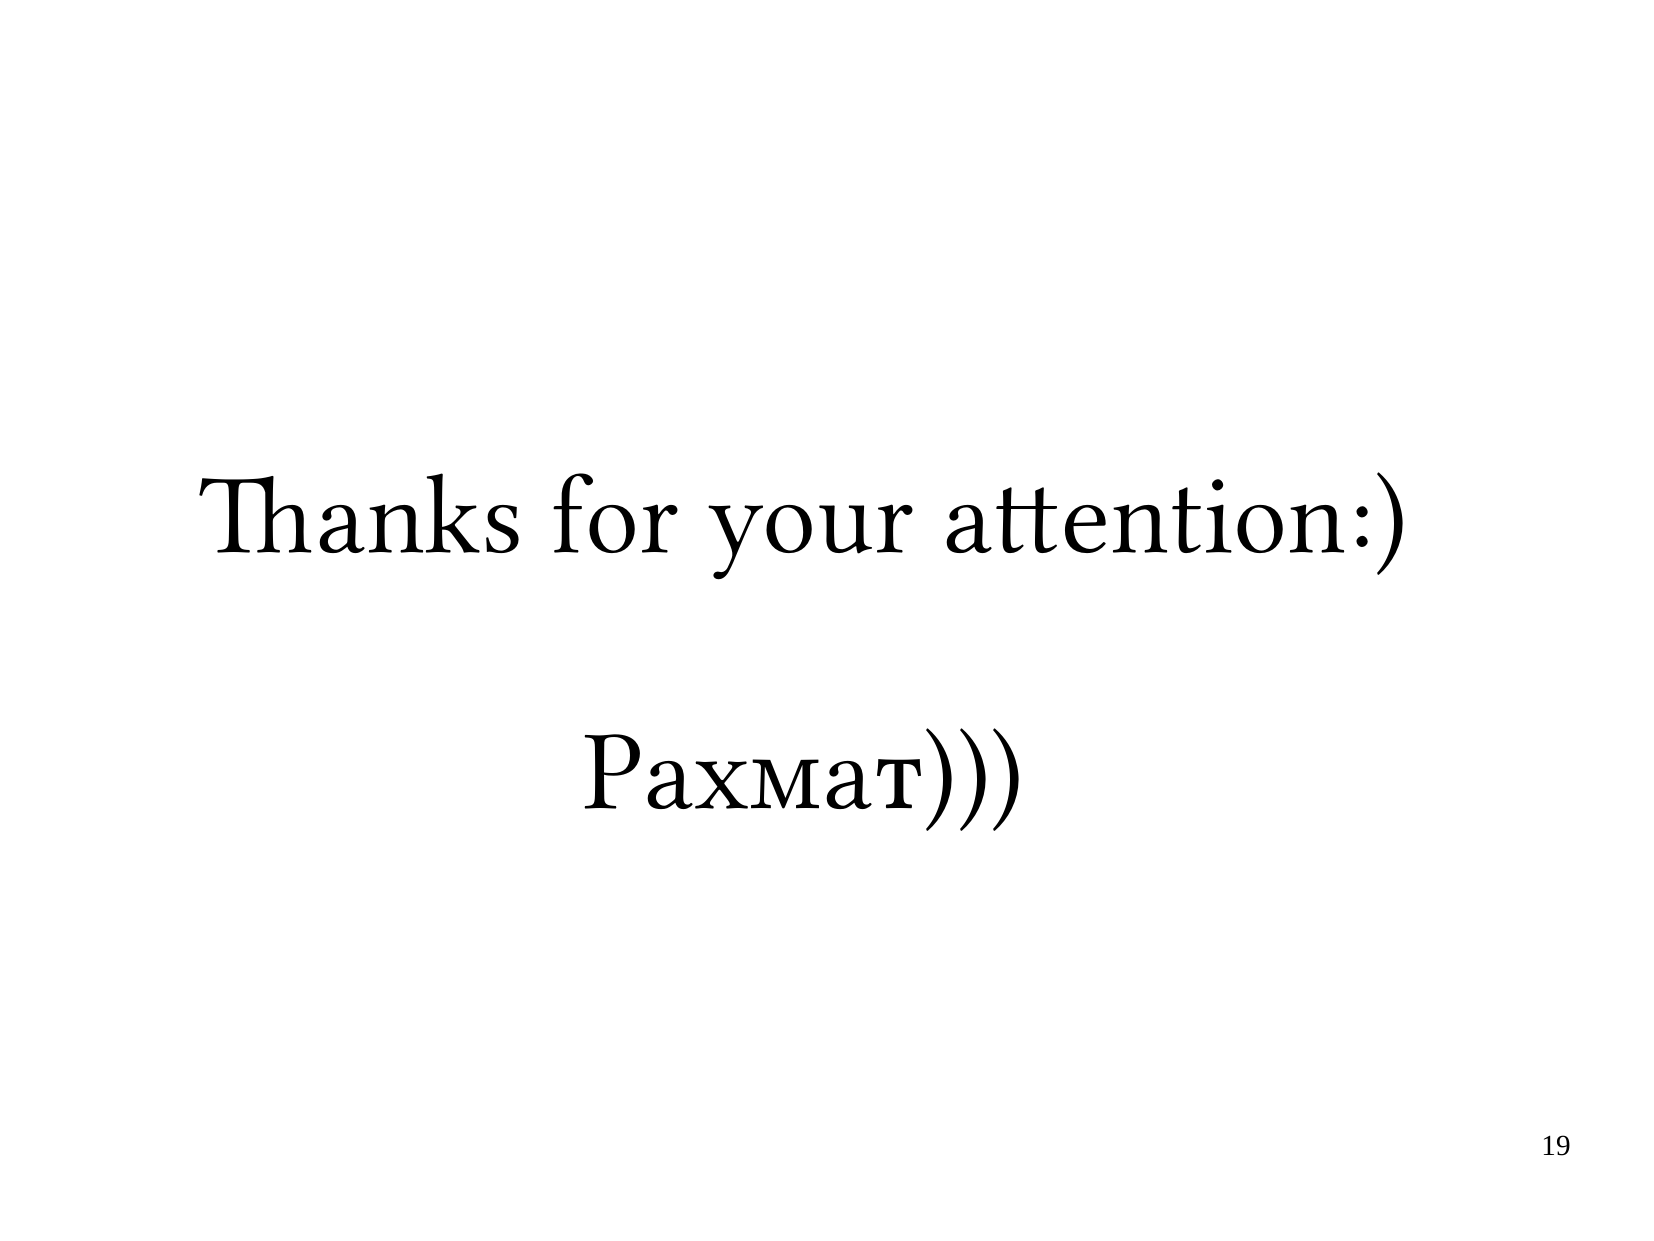

# Thanks for your attention:)
Рахмат)))
19